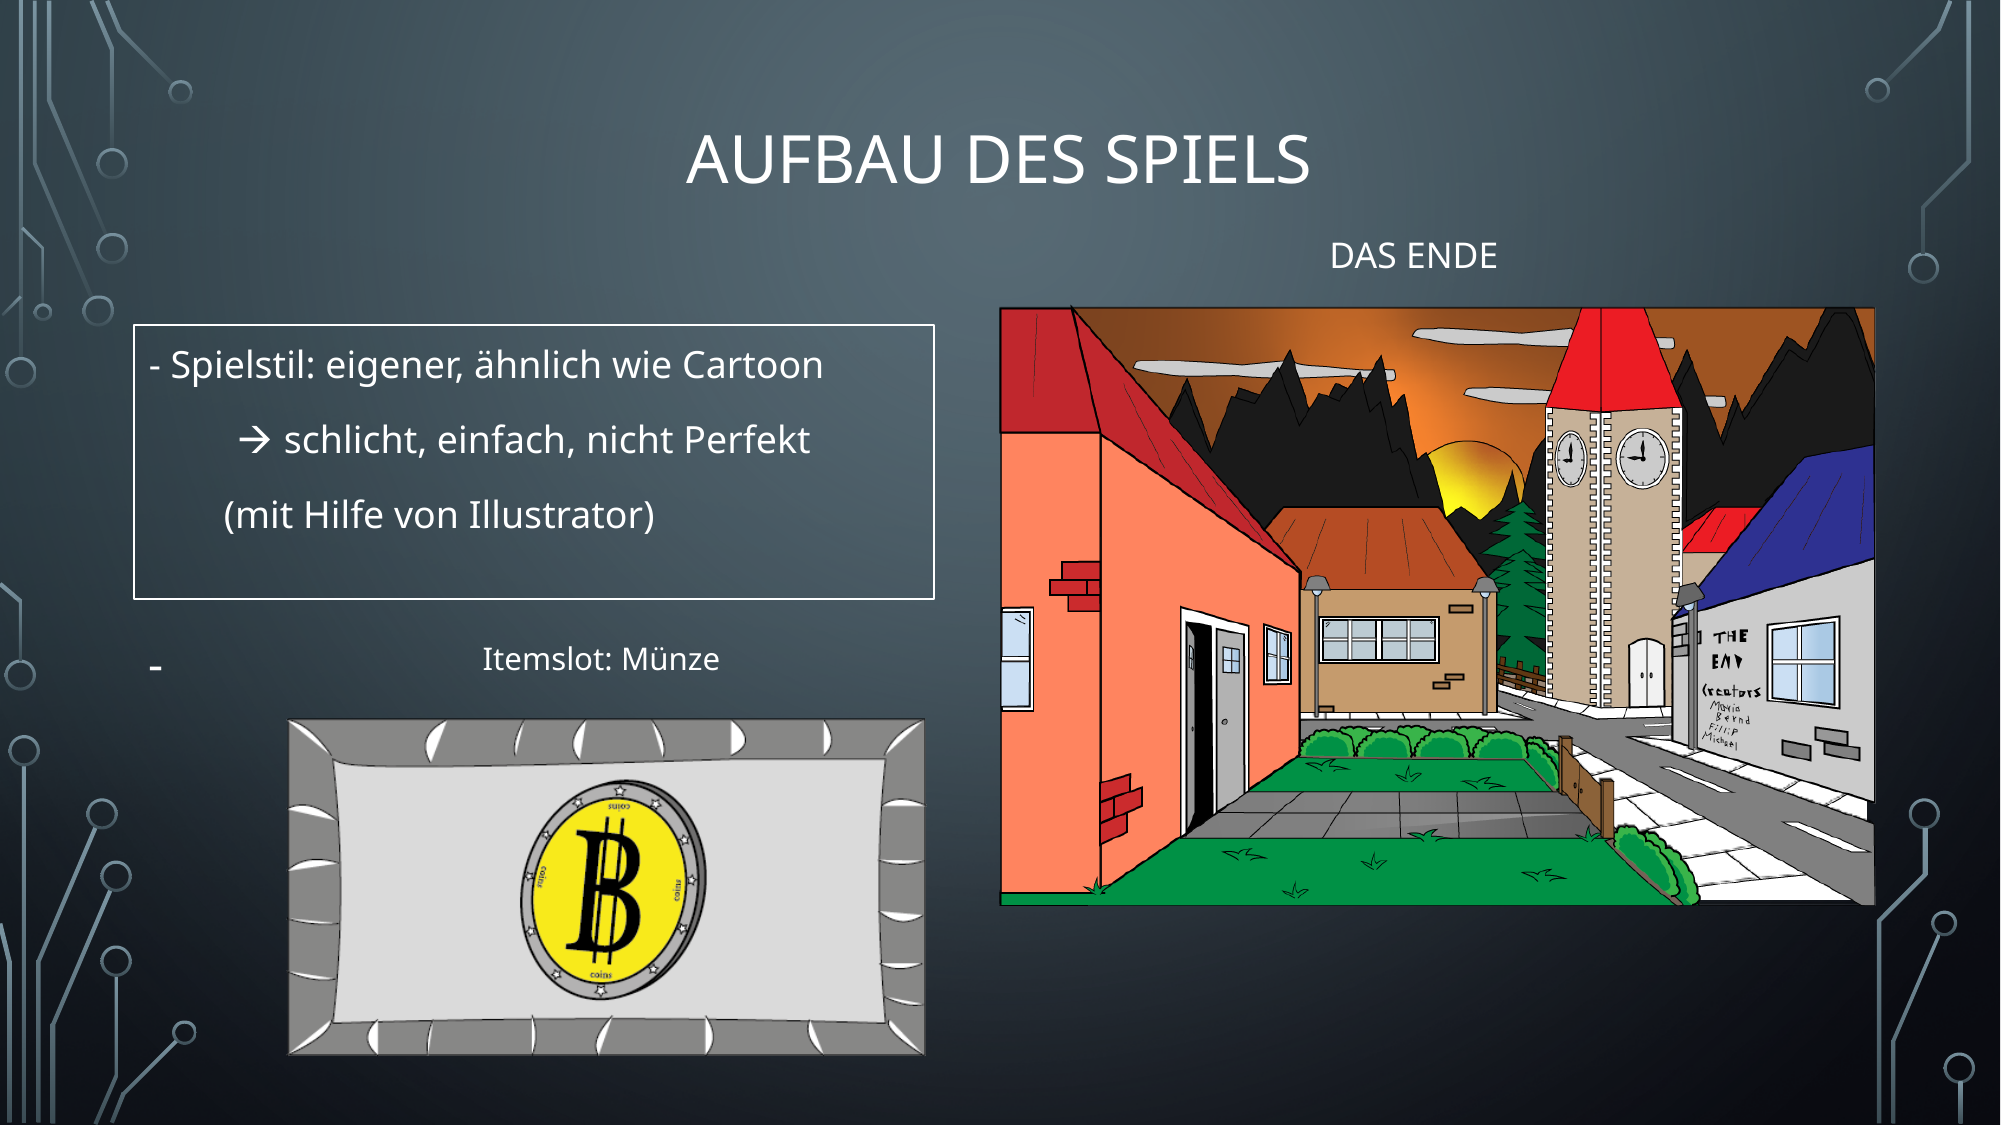

# Aufbau des spiels
 DAS ENDE
- Spielstil: eigener, ähnlich wie Cartoon
  schlicht, einfach, nicht Perfekt
	(mit Hilfe von Illustrator)
 Itemslot: Münze